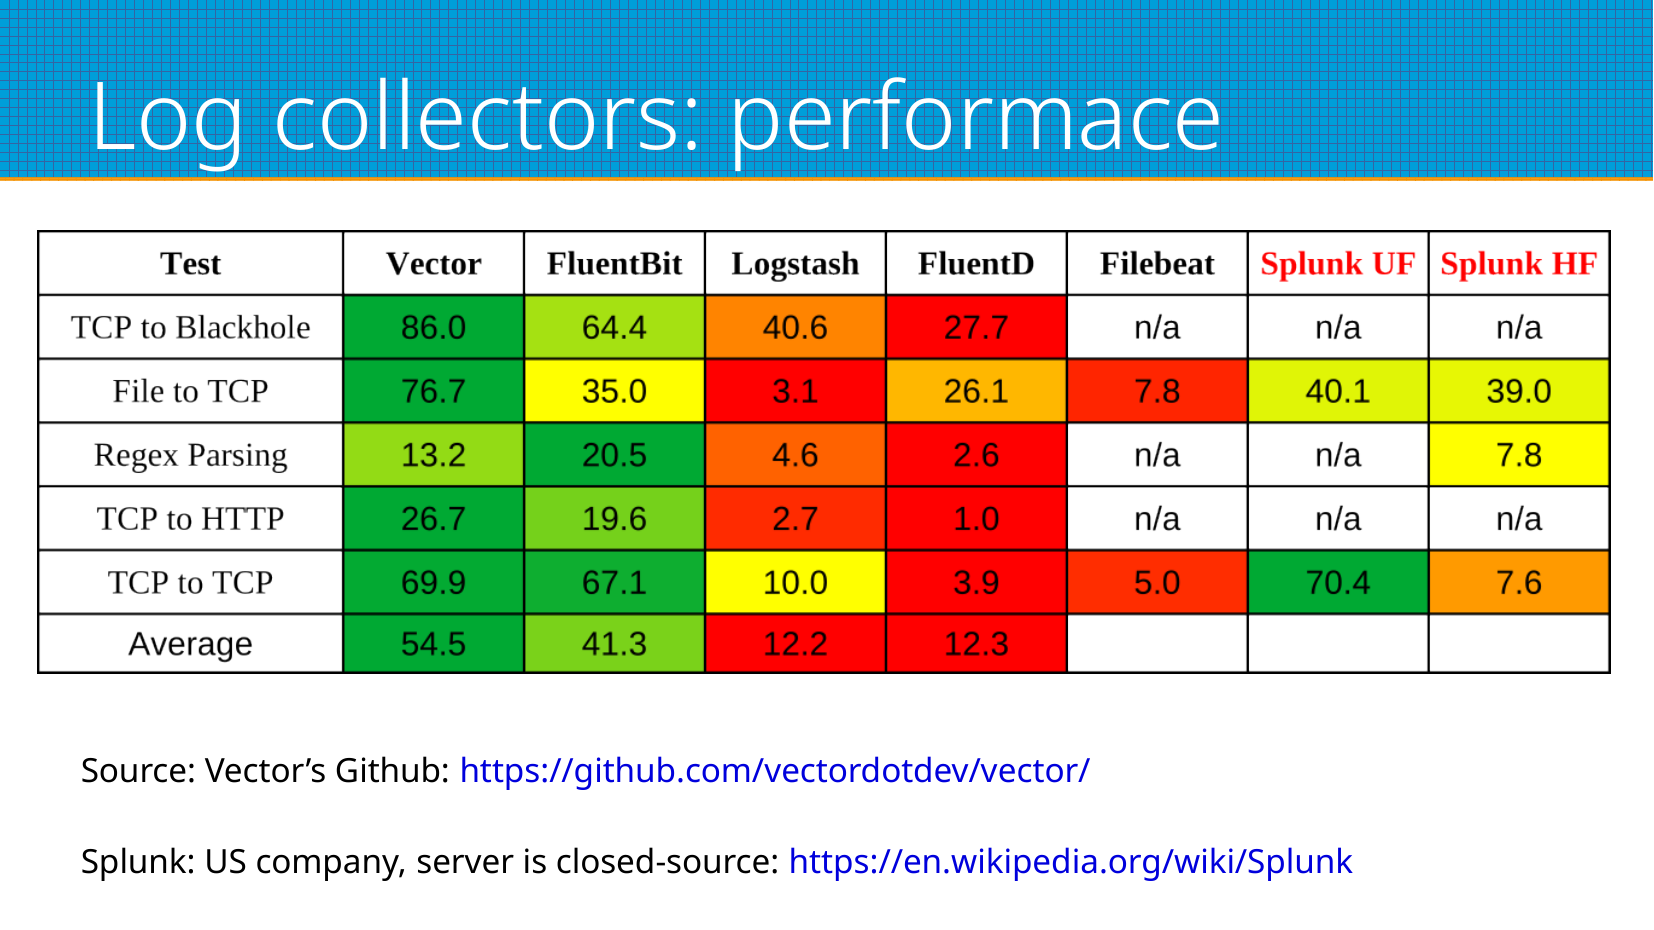

# Log collectors: performace
Source: Vector’s Github: https://github.com/vectordotdev/vector/
Splunk: US company, server is closed-source: https://en.wikipedia.org/wiki/Splunk